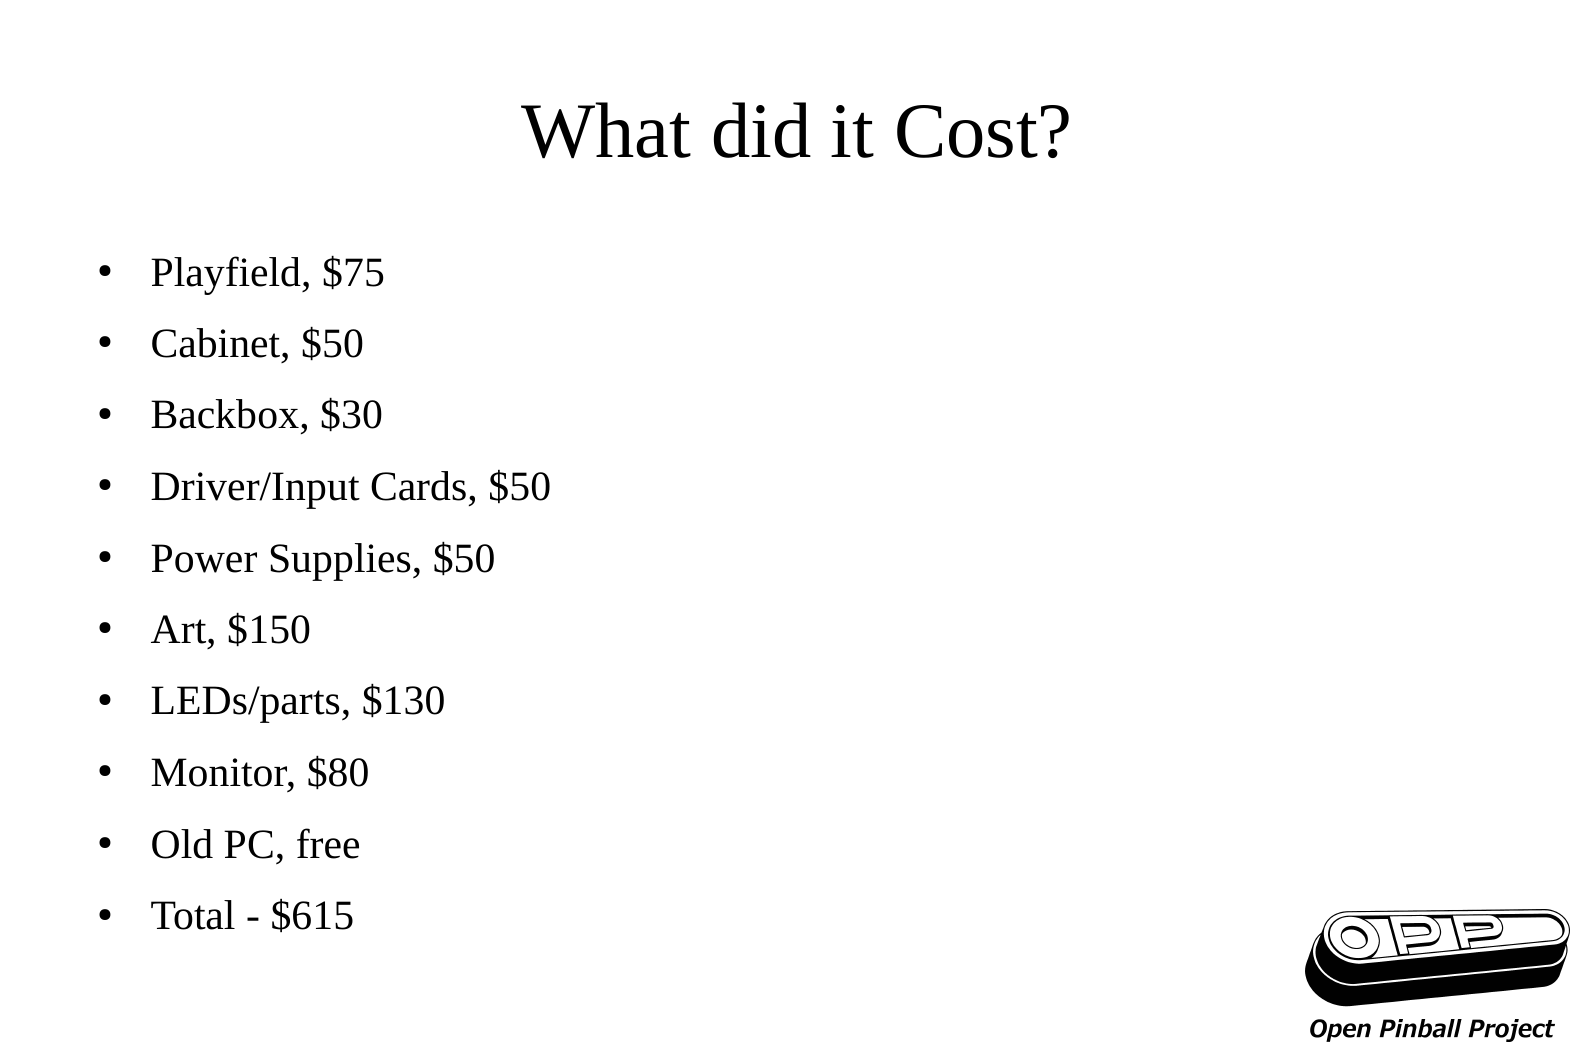

# What did it Cost?
Playfield, $75
Cabinet, $50
Backbox, $30
Driver/Input Cards, $50
Power Supplies, $50
Art, $150
LEDs/parts, $130
Monitor, $80
Old PC, free
Total - $615